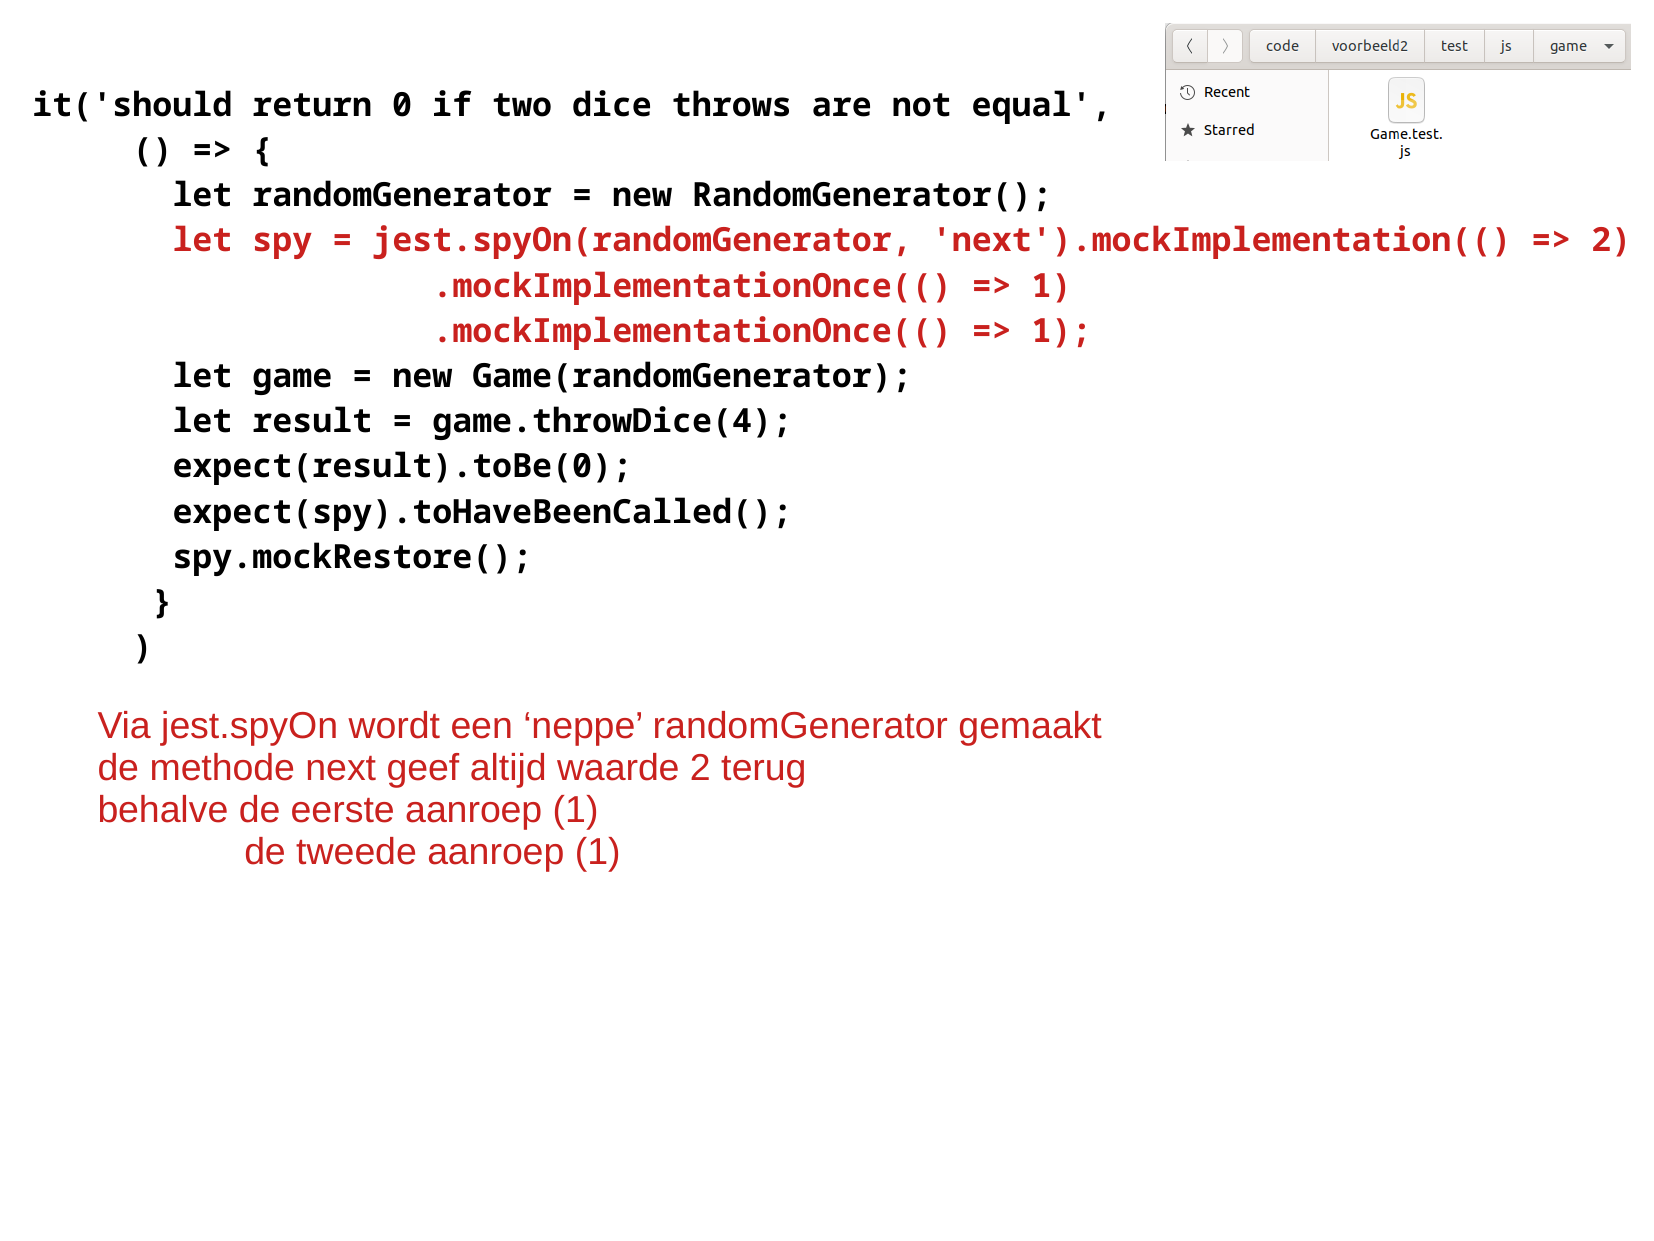

it('should return 0 if two dice throws are not equal',
 () => {
 let randomGenerator = new RandomGenerator();
 let spy = jest.spyOn(randomGenerator, 'next').mockImplementation(() => 2)
 .mockImplementationOnce(() => 1)
 .mockImplementationOnce(() => 1);
 let game = new Game(randomGenerator);
 let result = game.throwDice(4);
 expect(result).toBe(0);
 expect(spy).toHaveBeenCalled();
 spy.mockRestore();
 }
 )
Via jest.spyOn wordt een ‘neppe’ randomGenerator gemaakt
de methode next geef altijd waarde 2 terug
behalve de eerste aanroep (1)
 de tweede aanroep (1)